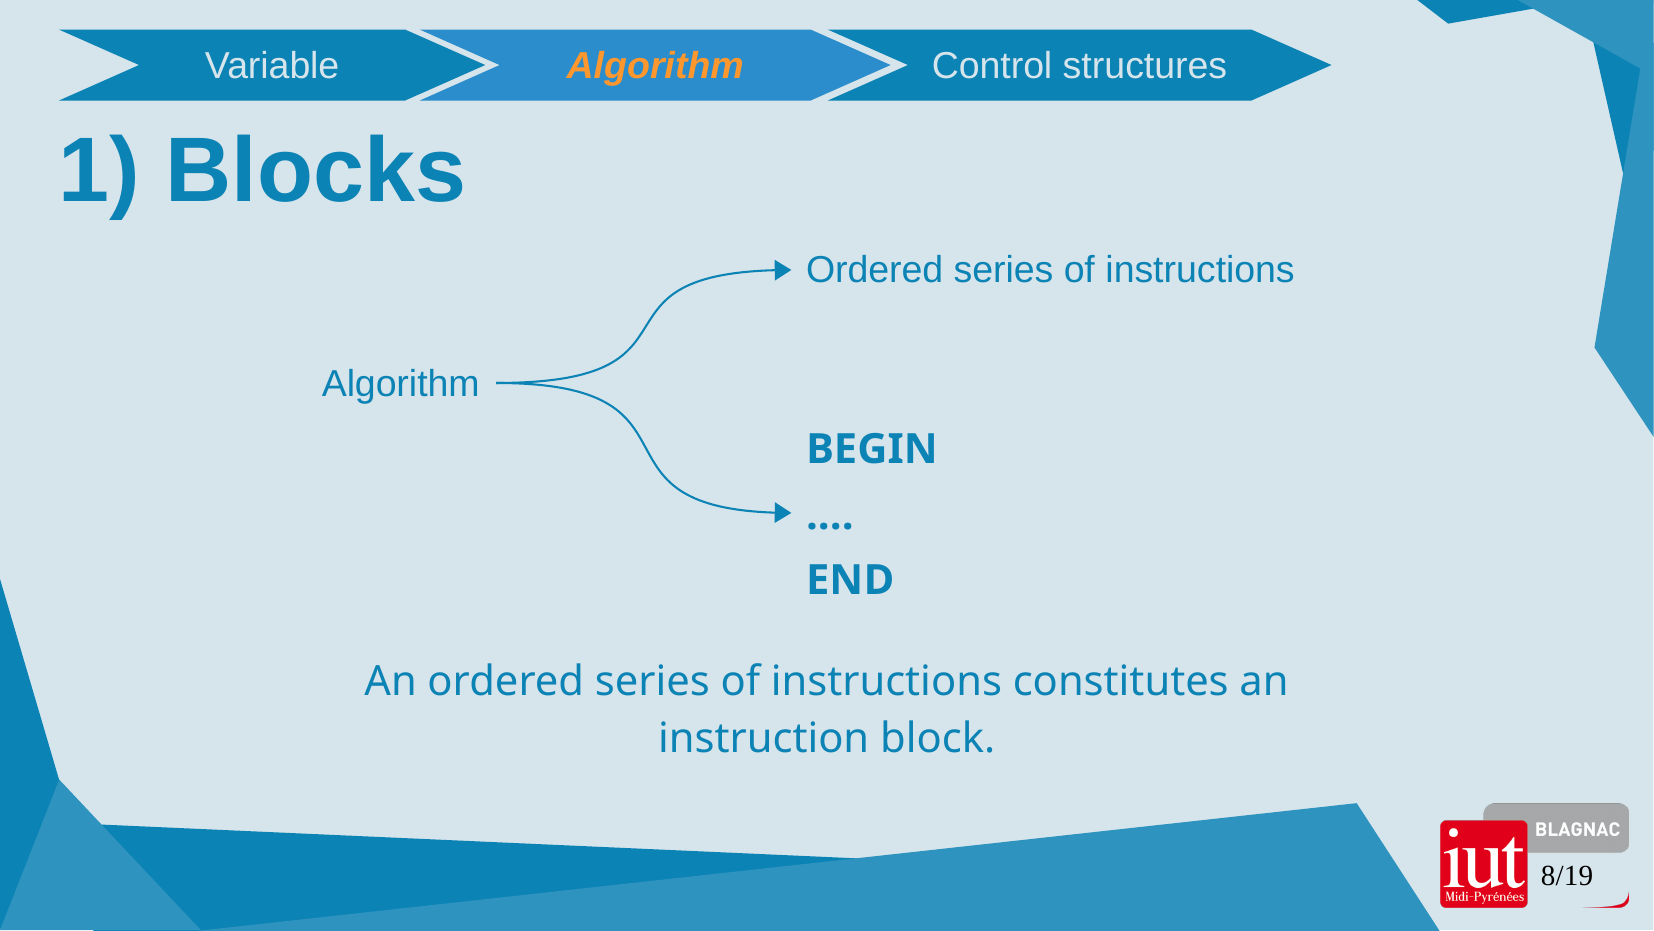

Variable
Algorithm
Control structures
# 1) Blocks
Ordered series of instructions
Algorithm
BEGIN
....
END
An ordered series of instructions constitutes an instruction block.
8